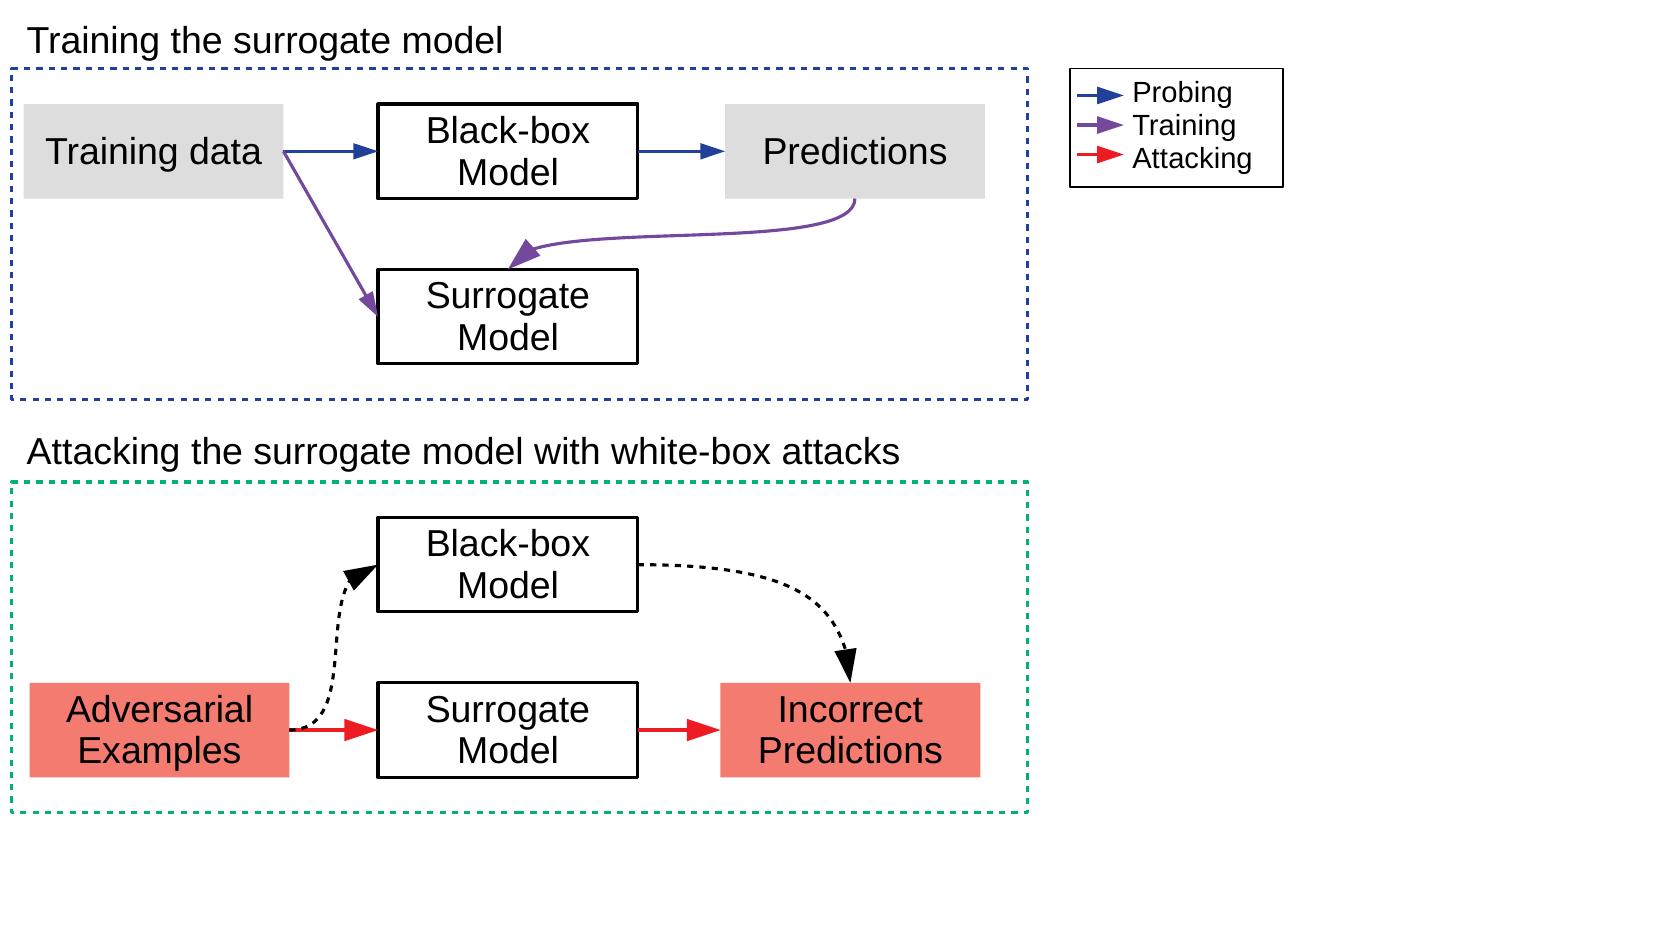

Training the surrogate model
Training data
Black-box
Model
Predictions
Surrogate
Model
Probing
Training
Attacking
Attacking the surrogate model with white-box attacks
Black-box
Model
Adversarial
Examples
Surrogate
Model
Incorrect
Predictions